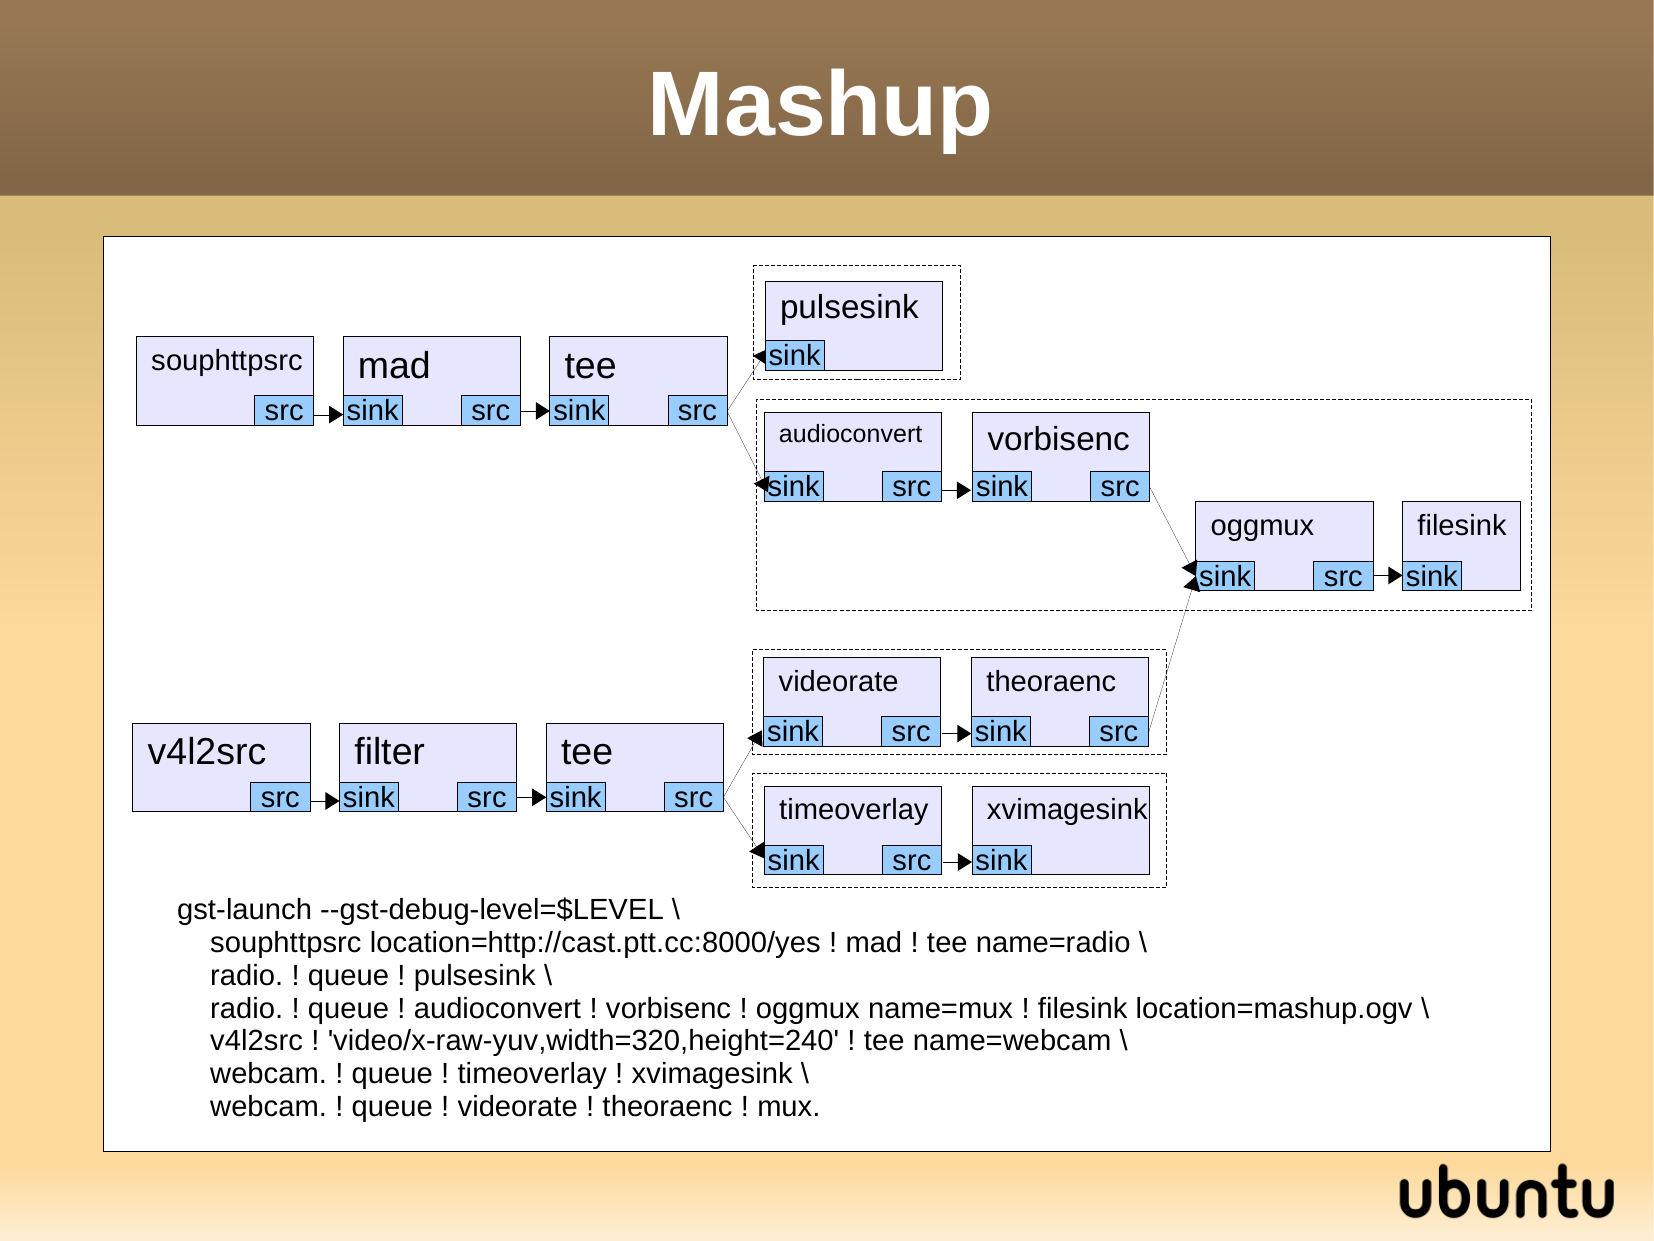

# Mashup
pulsesink
sink
souphttpsrc
mad
tee
src
sink
src
sink
src
audioconvert
sink
src
vorbisenc
sink
src
oggmux
filesink
sink
src
sink
videorate
sink
src
theoraenc
sink
src
v4l2src
filter
tee
src
sink
src
sink
src
timeoverlay
xvimagesink
sink
src
sink
gst-launch --gst-debug-level=$LEVEL \
 souphttpsrc location=http://cast.ptt.cc:8000/yes ! mad ! tee name=radio \
 radio. ! queue ! pulsesink \
 radio. ! queue ! audioconvert ! vorbisenc ! oggmux name=mux ! filesink location=mashup.ogv \
 v4l2src ! 'video/x-raw-yuv,width=320,height=240' ! tee name=webcam \
 webcam. ! queue ! timeoverlay ! xvimagesink \
 webcam. ! queue ! videorate ! theoraenc ! mux.